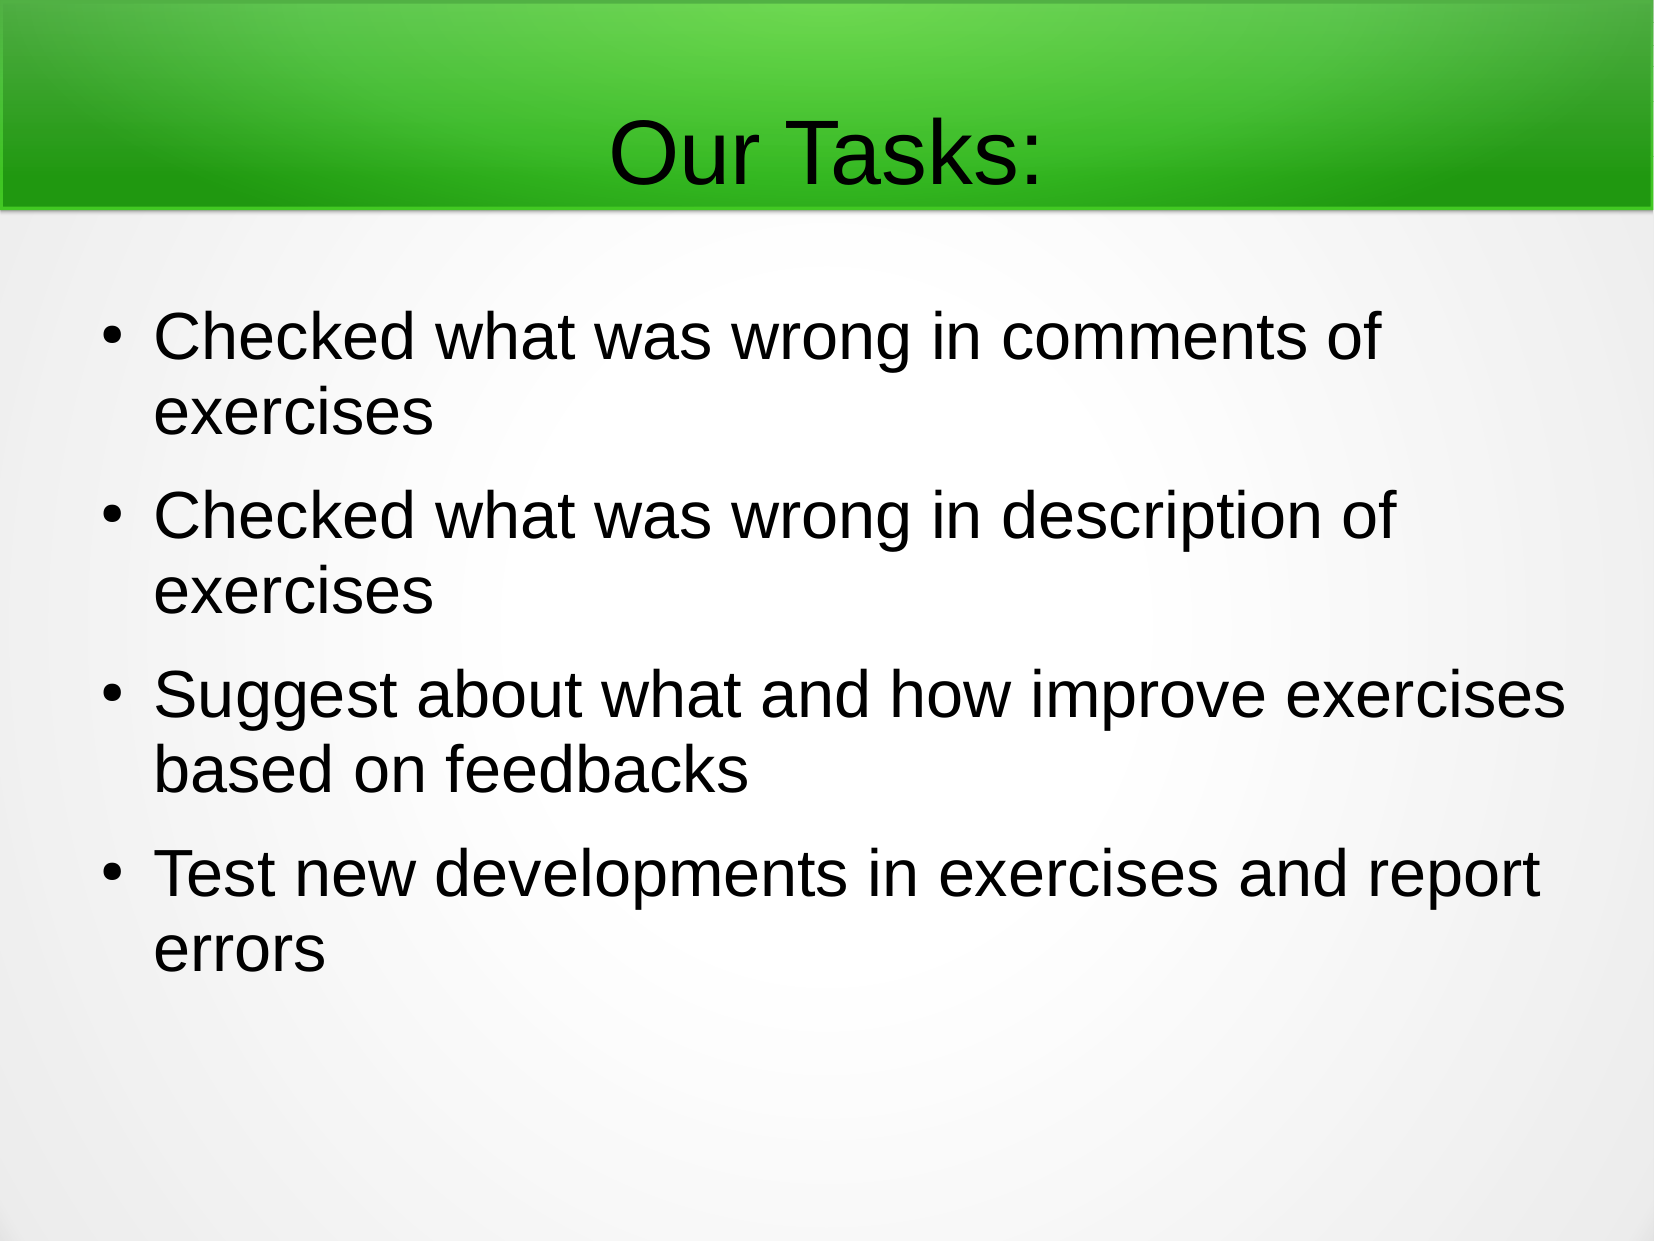

# Our Tasks:
Checked what was wrong in comments of exercises
Checked what was wrong in description of exercises
Suggest about what and how improve exercises based on feedbacks
Test new developments in exercises and report errors